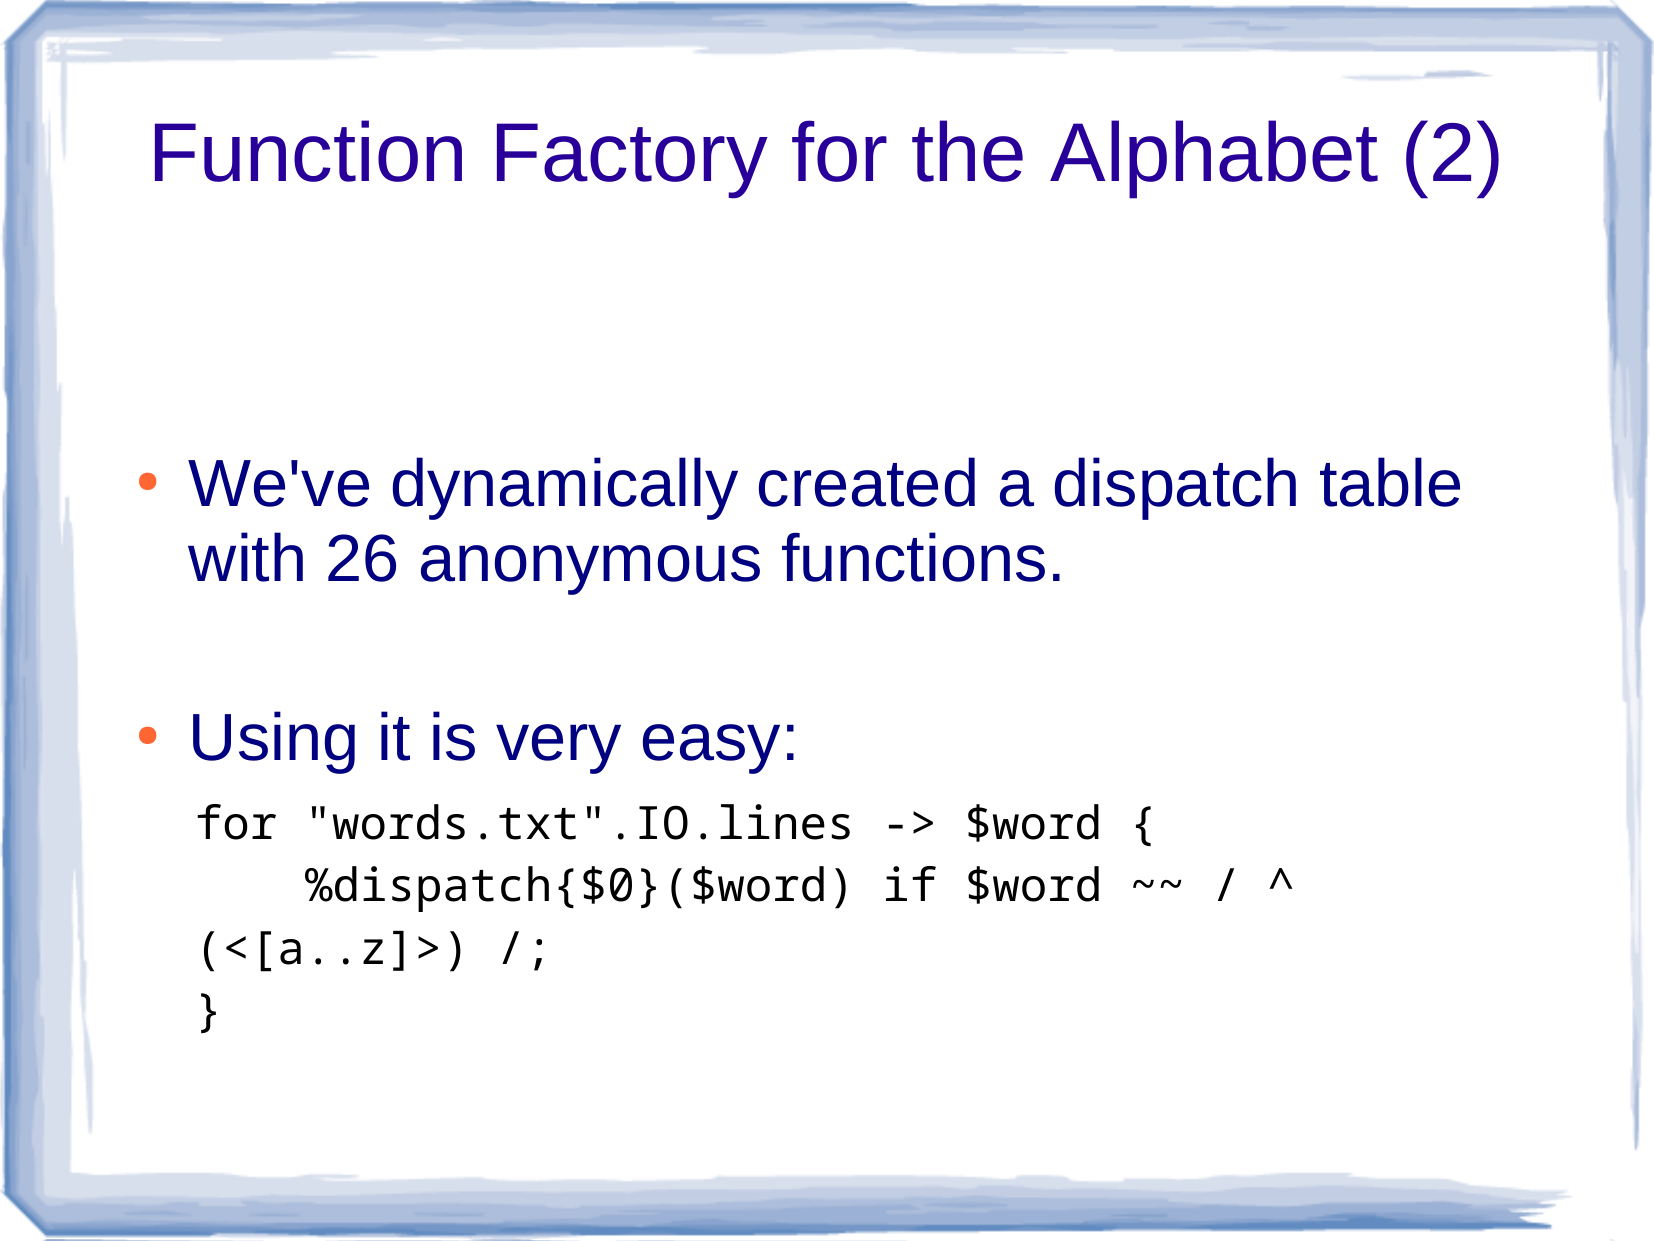

# Function Factory for the Alphabet (2)
We've dynamically created a dispatch table with 26 anonymous functions.
Using it is very easy:
for "words.txt".IO.lines -> $word {
 %dispatch{$0}($word) if $word ~~ / ^ (<[a..z]>) /;
}